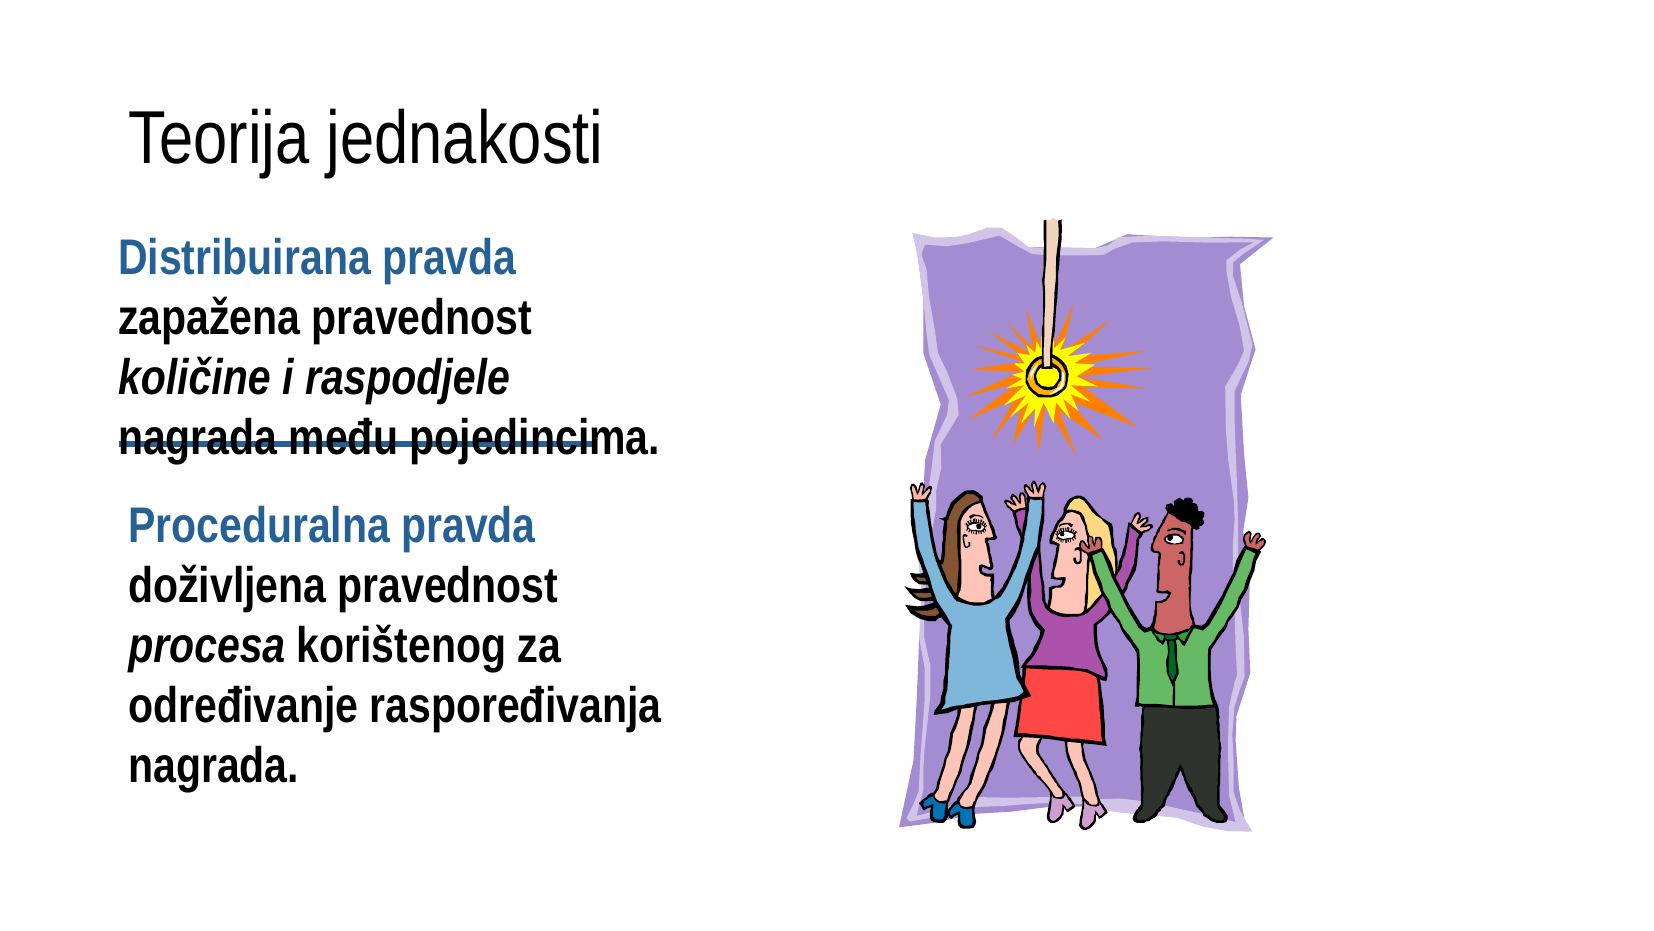

# Teorija jednakosti
Distribuirana pravda
zapažena pravednost količine i raspodjele nagrada među pojedincima.
Proceduralna pravda
doživljena pravednost procesa korištenog za određivanje raspoređivanja nagrada.